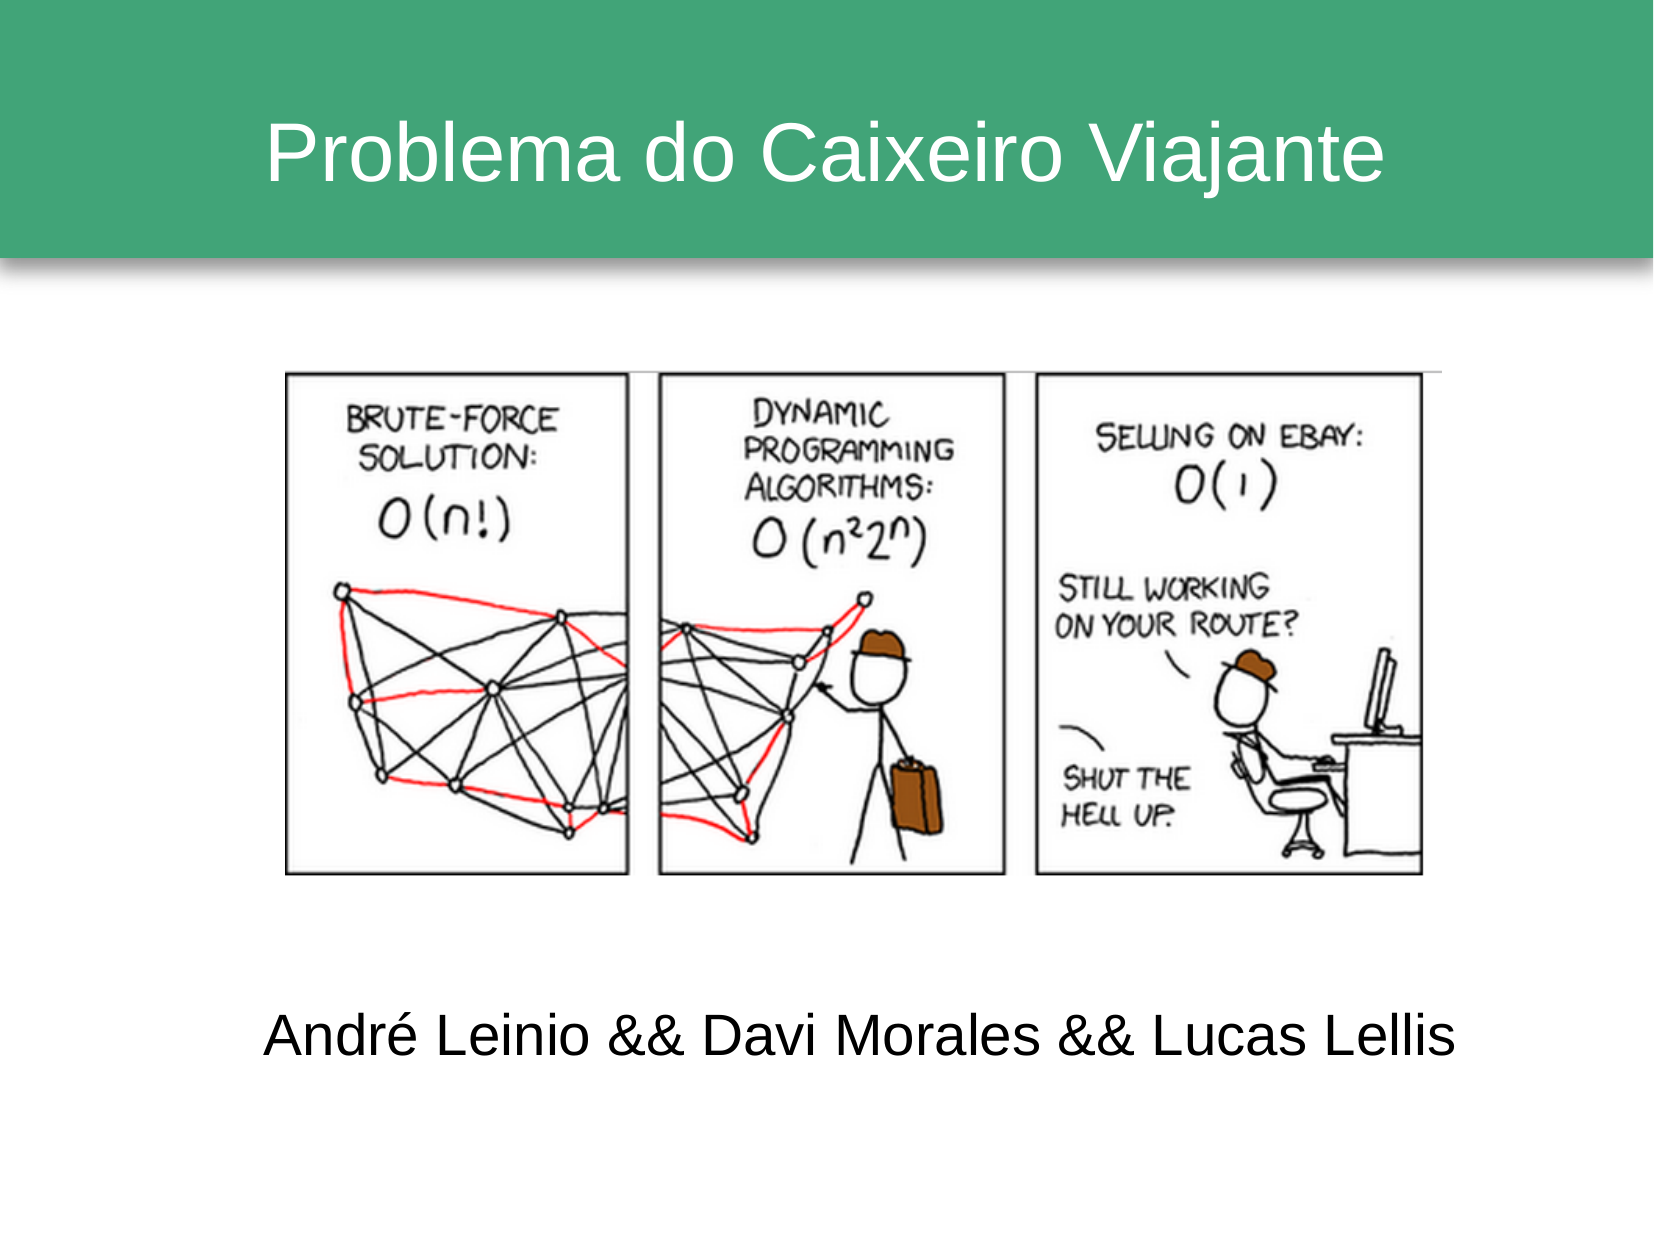

Problema do Caixeiro Viajante
# André Leinio && Davi Morales && Lucas Lellis